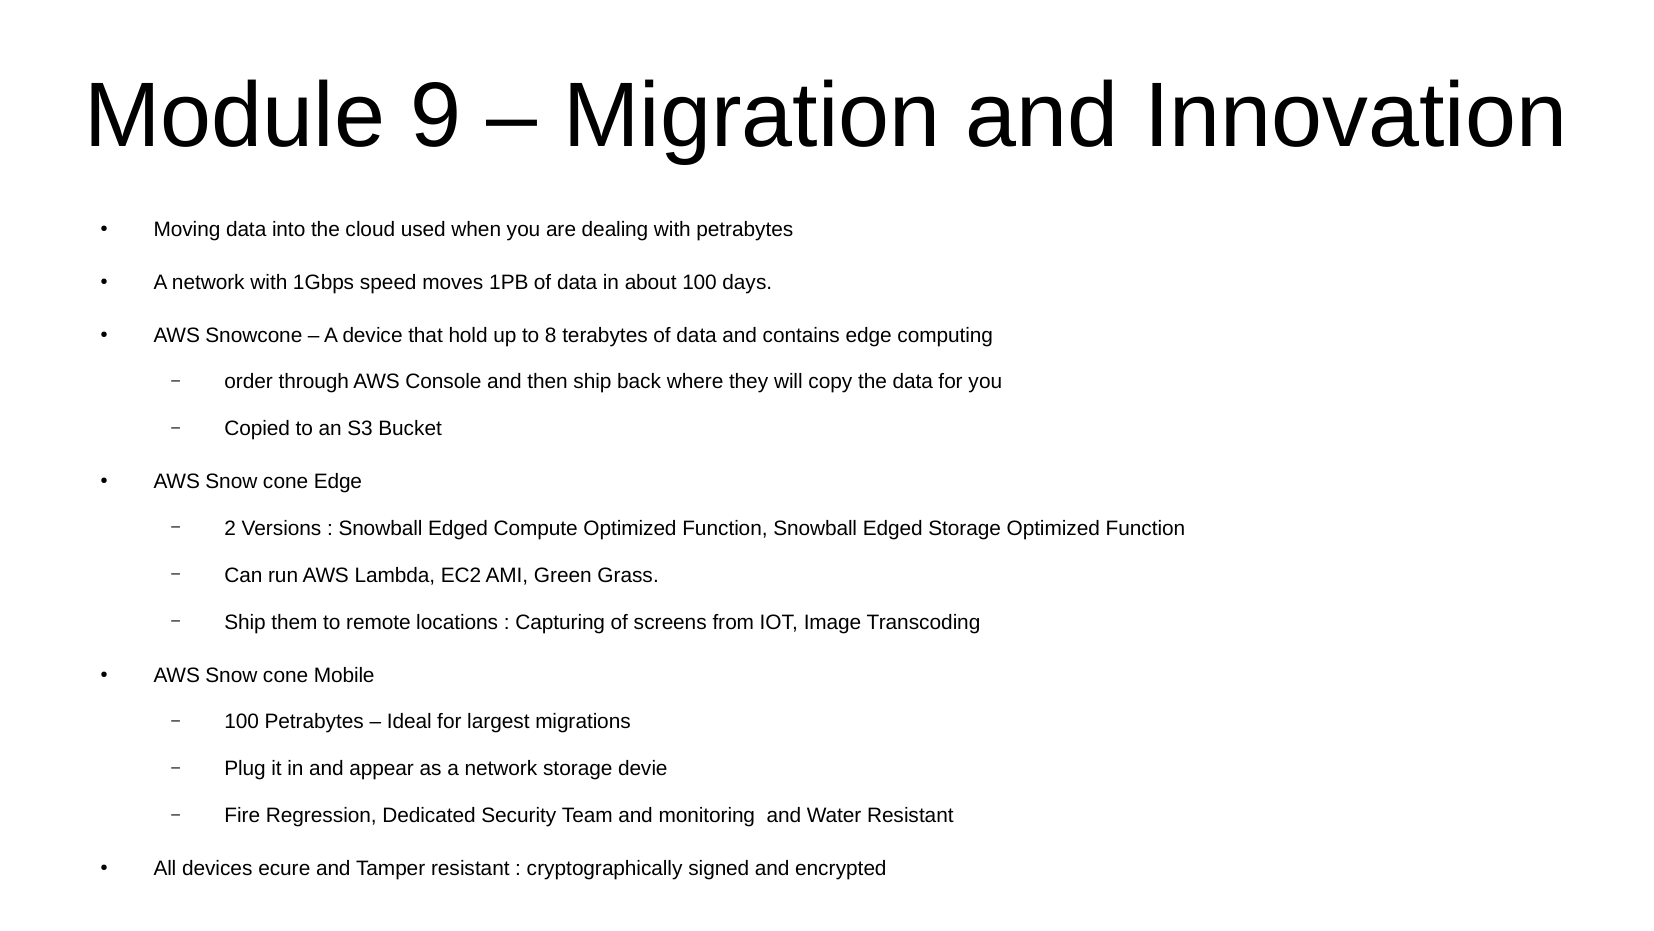

# Module 9 – Migration and Innovation
Moving data into the cloud used when you are dealing with petrabytes
A network with 1Gbps speed moves 1PB of data in about 100 days.
AWS Snowcone – A device that hold up to 8 terabytes of data and contains edge computing
order through AWS Console and then ship back where they will copy the data for you
Copied to an S3 Bucket
AWS Snow cone Edge
2 Versions : Snowball Edged Compute Optimized Function, Snowball Edged Storage Optimized Function
Can run AWS Lambda, EC2 AMI, Green Grass.
Ship them to remote locations : Capturing of screens from IOT, Image Transcoding
AWS Snow cone Mobile
100 Petrabytes – Ideal for largest migrations
Plug it in and appear as a network storage devie
Fire Regression, Dedicated Security Team and monitoring and Water Resistant
All devices ecure and Tamper resistant : cryptographically signed and encrypted